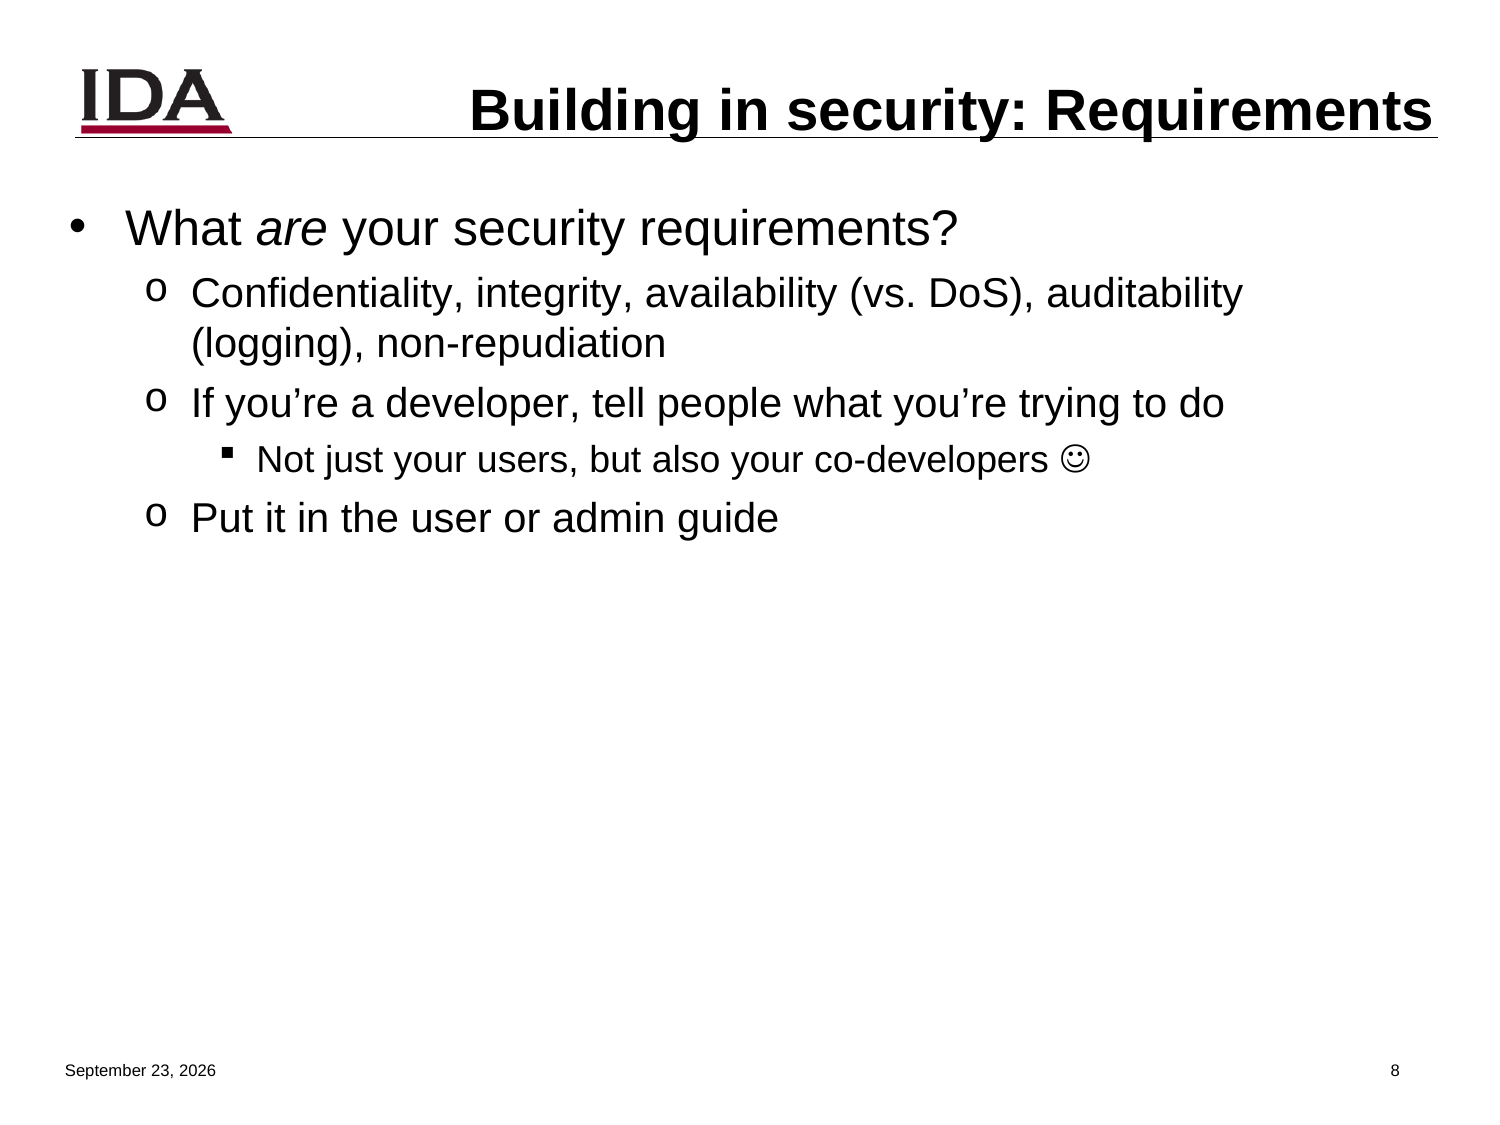

# Building in security: Requirements
What are your security requirements?
Confidentiality, integrity, availability (vs. DoS), auditability (logging), non-repudiation
If you’re a developer, tell people what you’re trying to do
Not just your users, but also your co-developers 
Put it in the user or admin guide